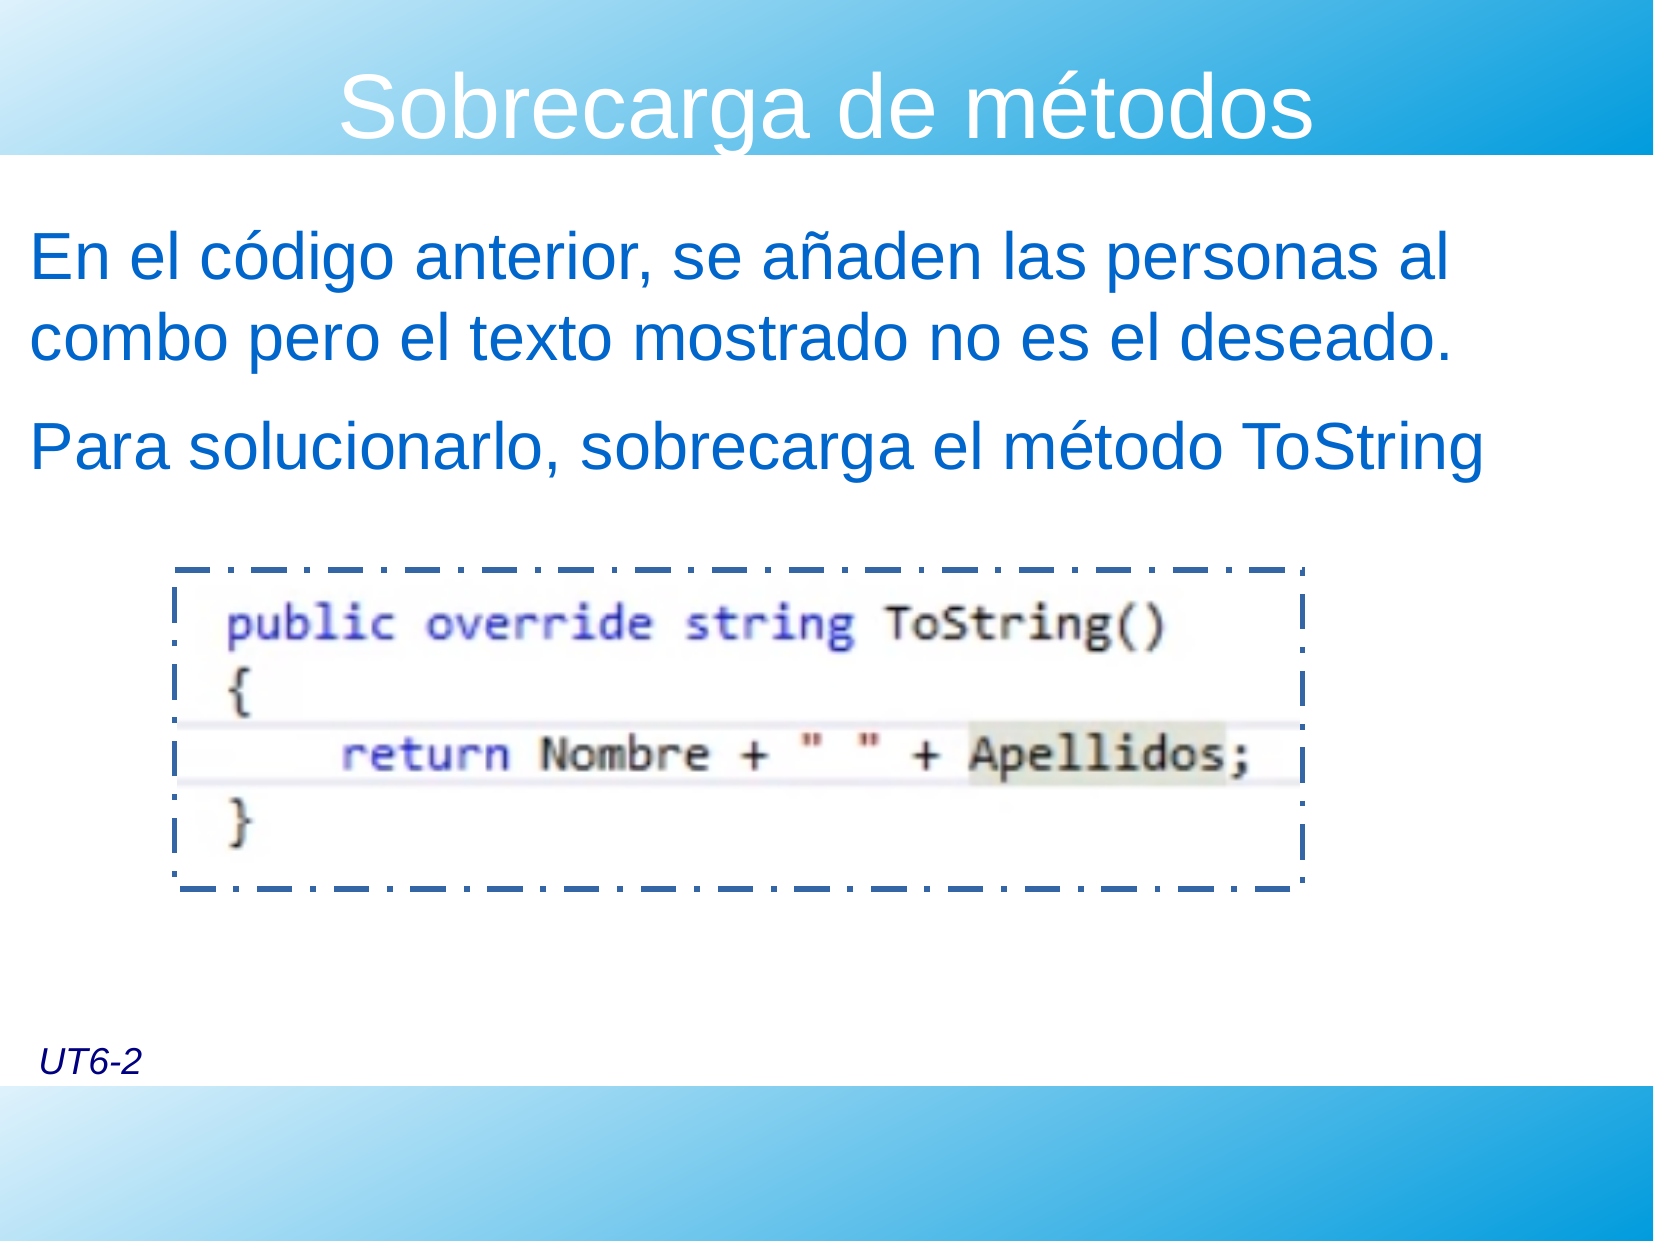

# Sobrecarga de métodos
En el código anterior, se añaden las personas al combo pero el texto mostrado no es el deseado.
Para solucionarlo, sobrecarga el método ToString
UT6-2